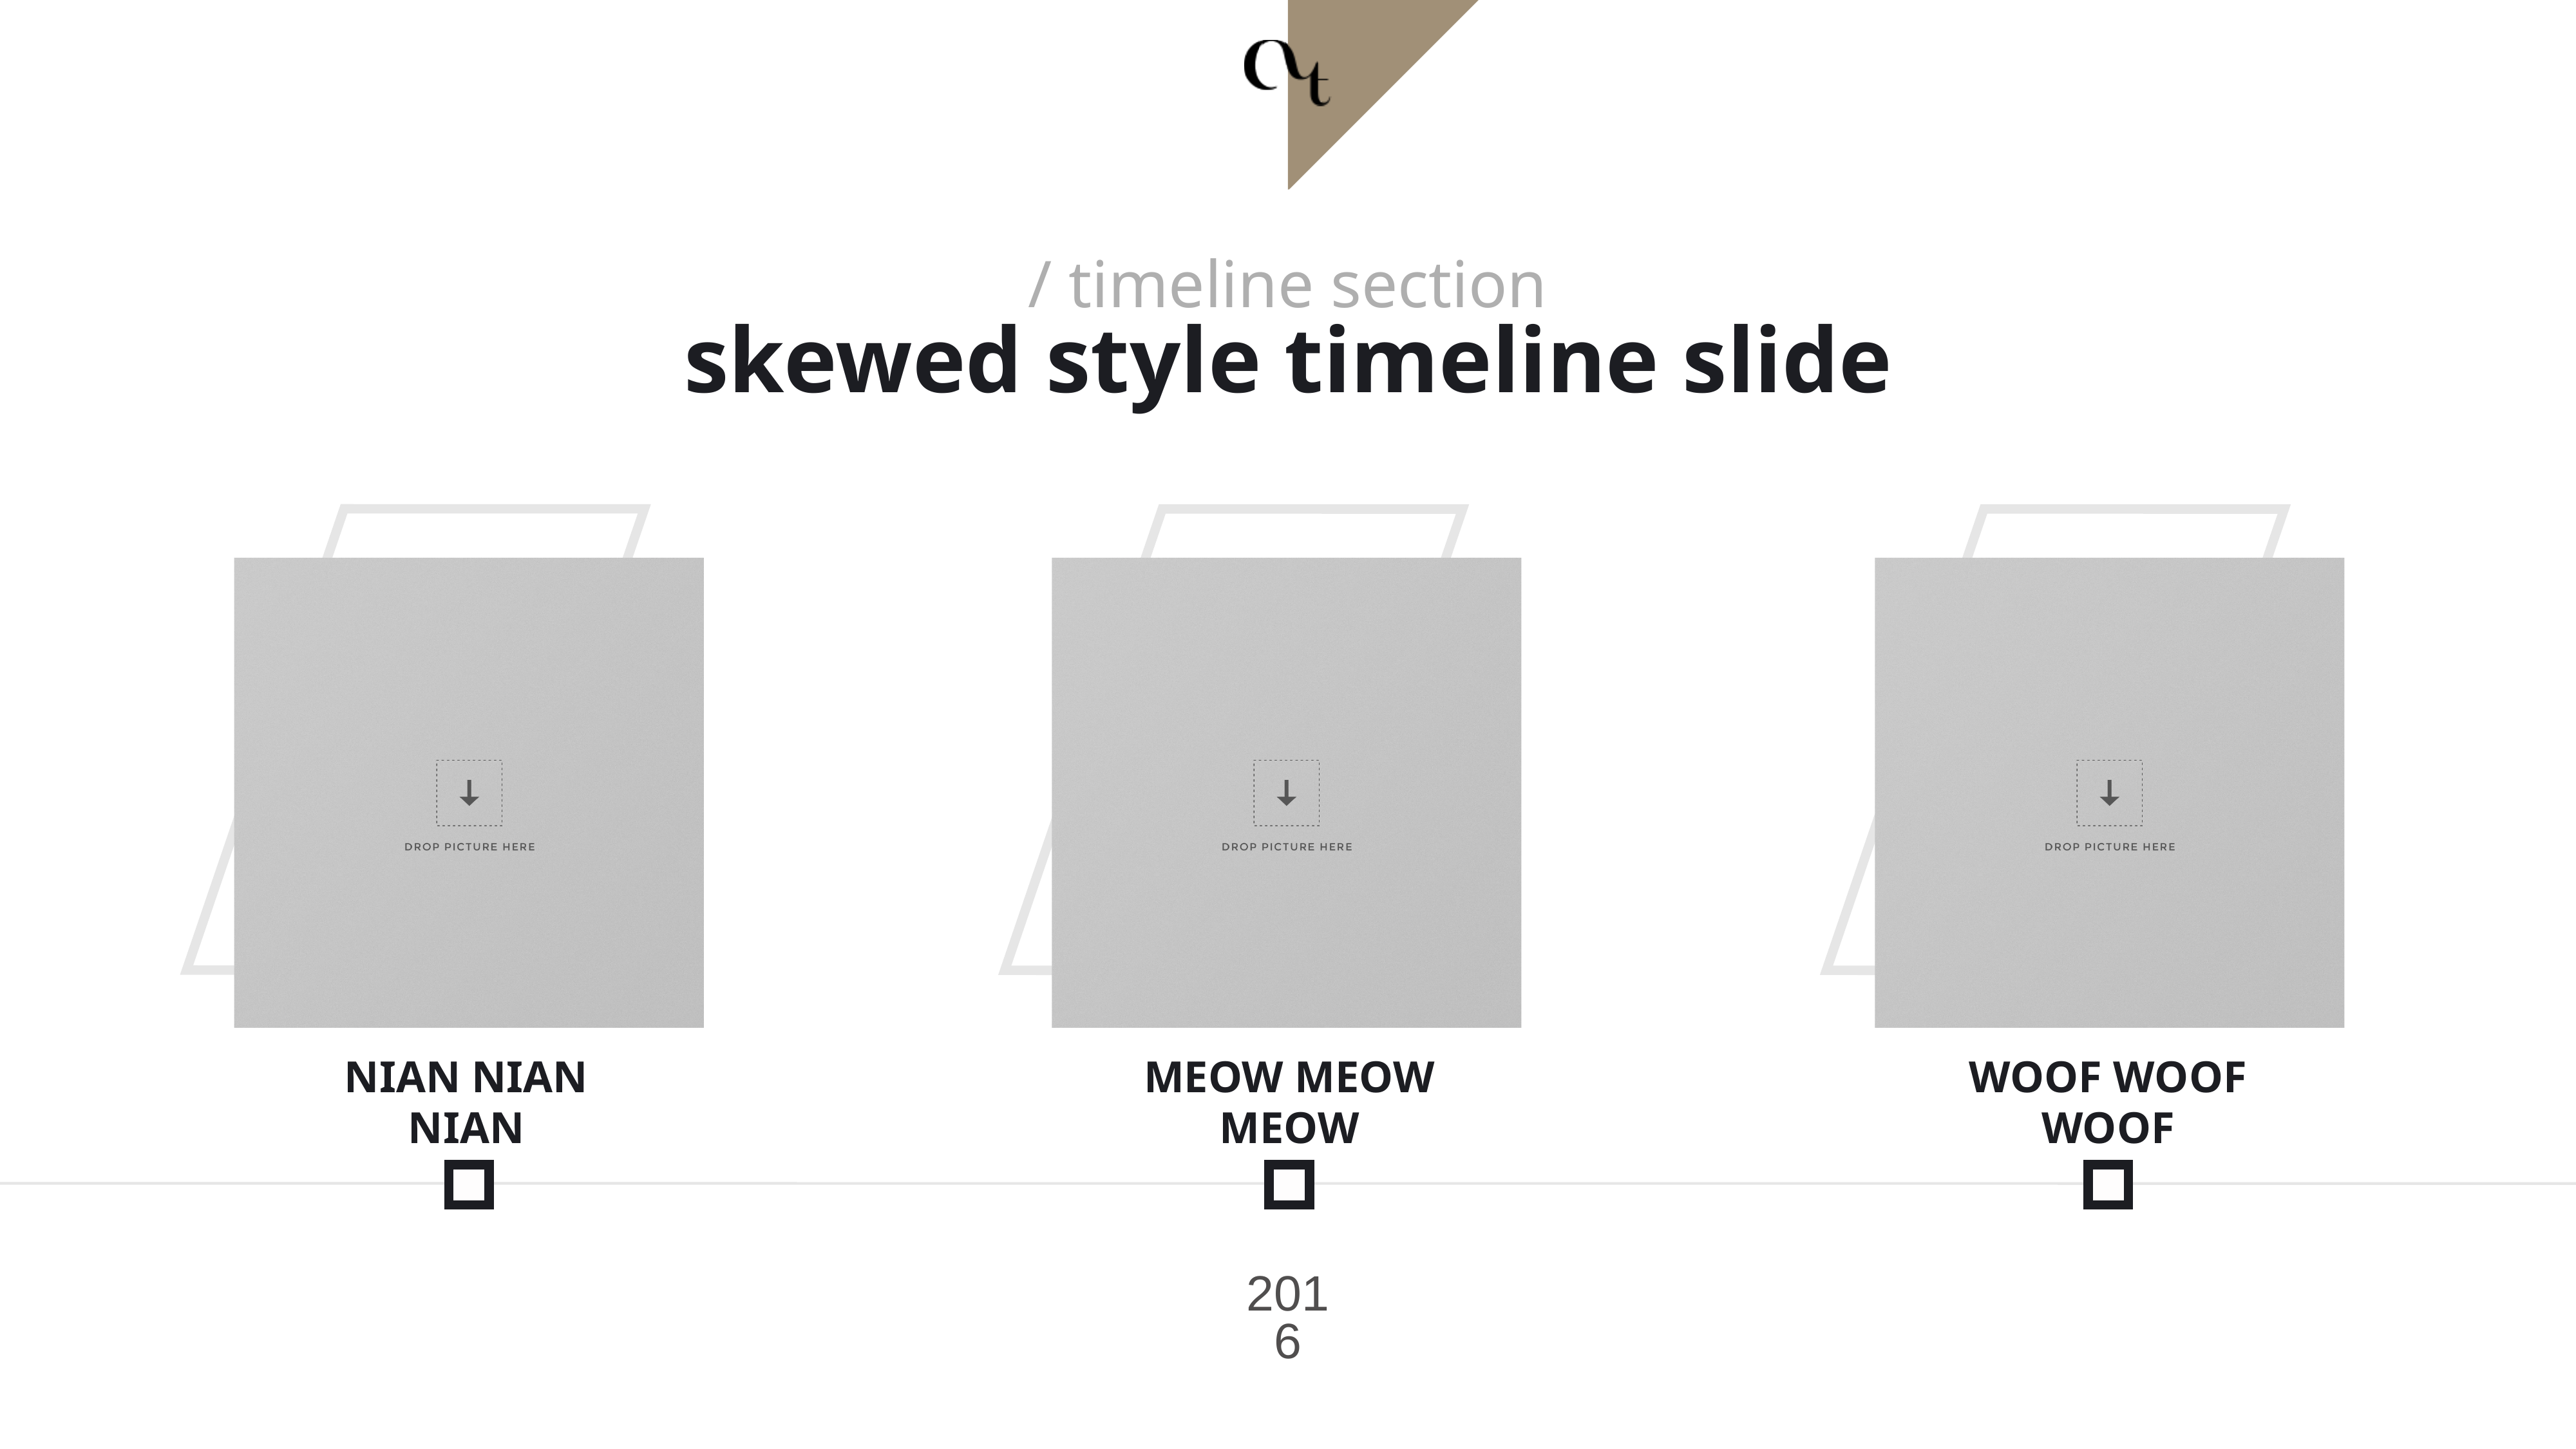

SLIDE
/ timeline section
# skewed style timeline slide
NIAN NIAN NIAN
MEOW MEOW MEOW
WOOF WOOF WOOF
2016